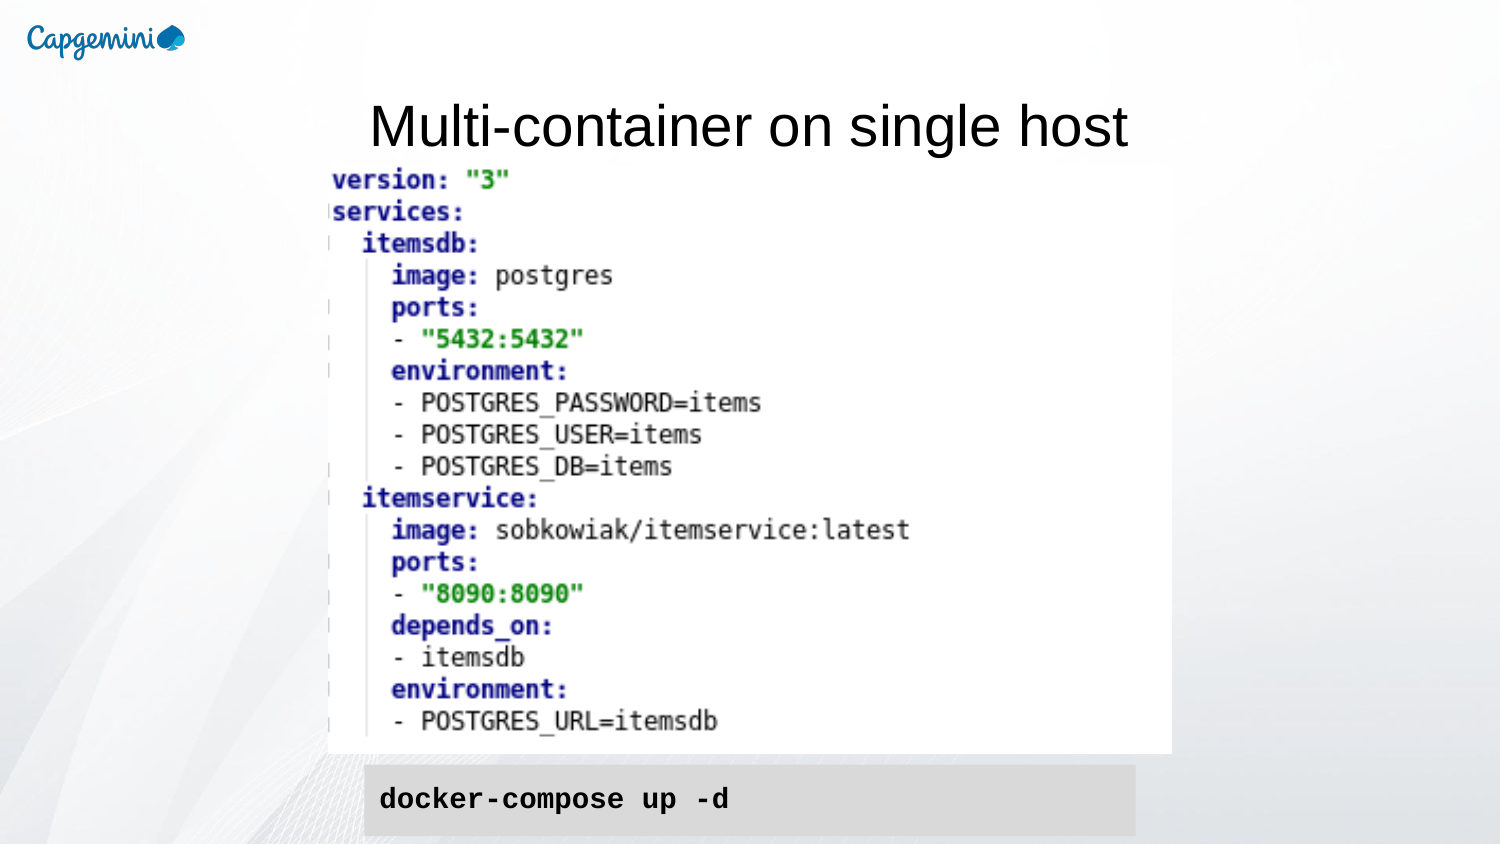

# Multi-container on single host
docker-compose up -d